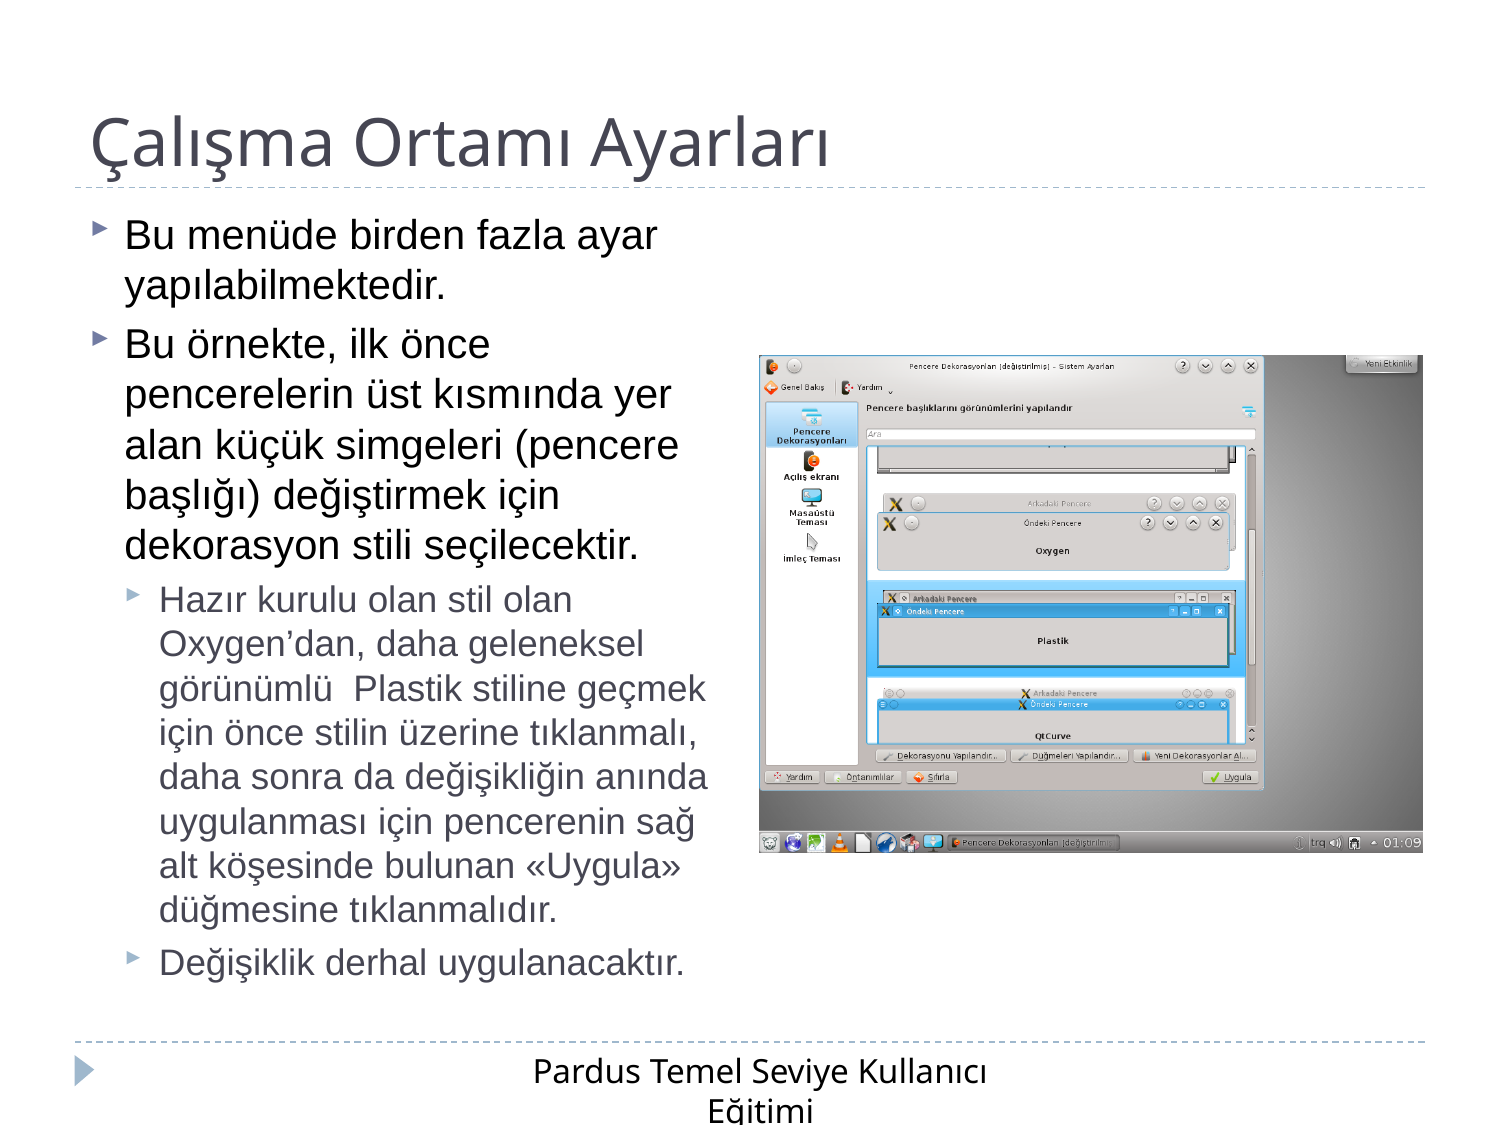

# Çalışma Ortamı Ayarları
Bu menüde birden fazla ayar yapılabilmektedir.
Bu örnekte, ilk önce pencerelerin üst kısmında yer alan küçük simgeleri (pencere başlığı) değiştirmek için dekorasyon stili seçilecektir.
Hazır kurulu olan stil olan Oxygen’dan, daha geleneksel görünümlü Plastik stiline geçmek için önce stilin üzerine tıklanmalı, daha sonra da değişikliğin anında uygulanması için pencerenin sağ alt köşesinde bulunan «Uygula» düğmesine tıklanmalıdır.
Değişiklik derhal uygulanacaktır.